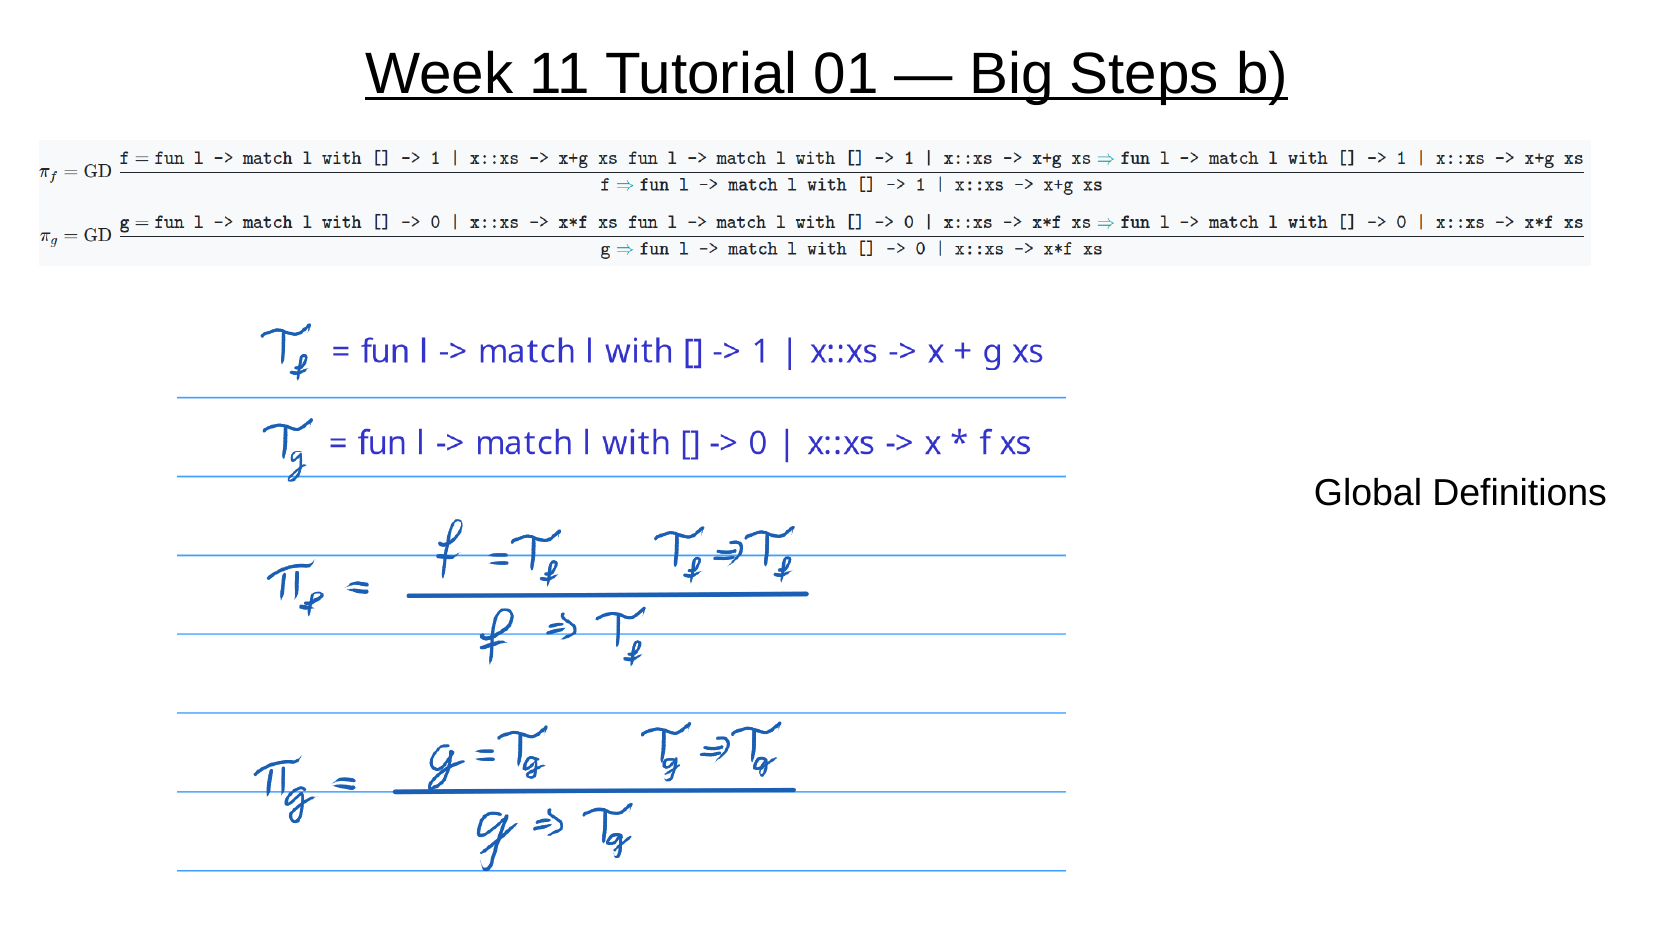

# Week 11 Tutorial 01 — Big Steps b)
Global Definitions